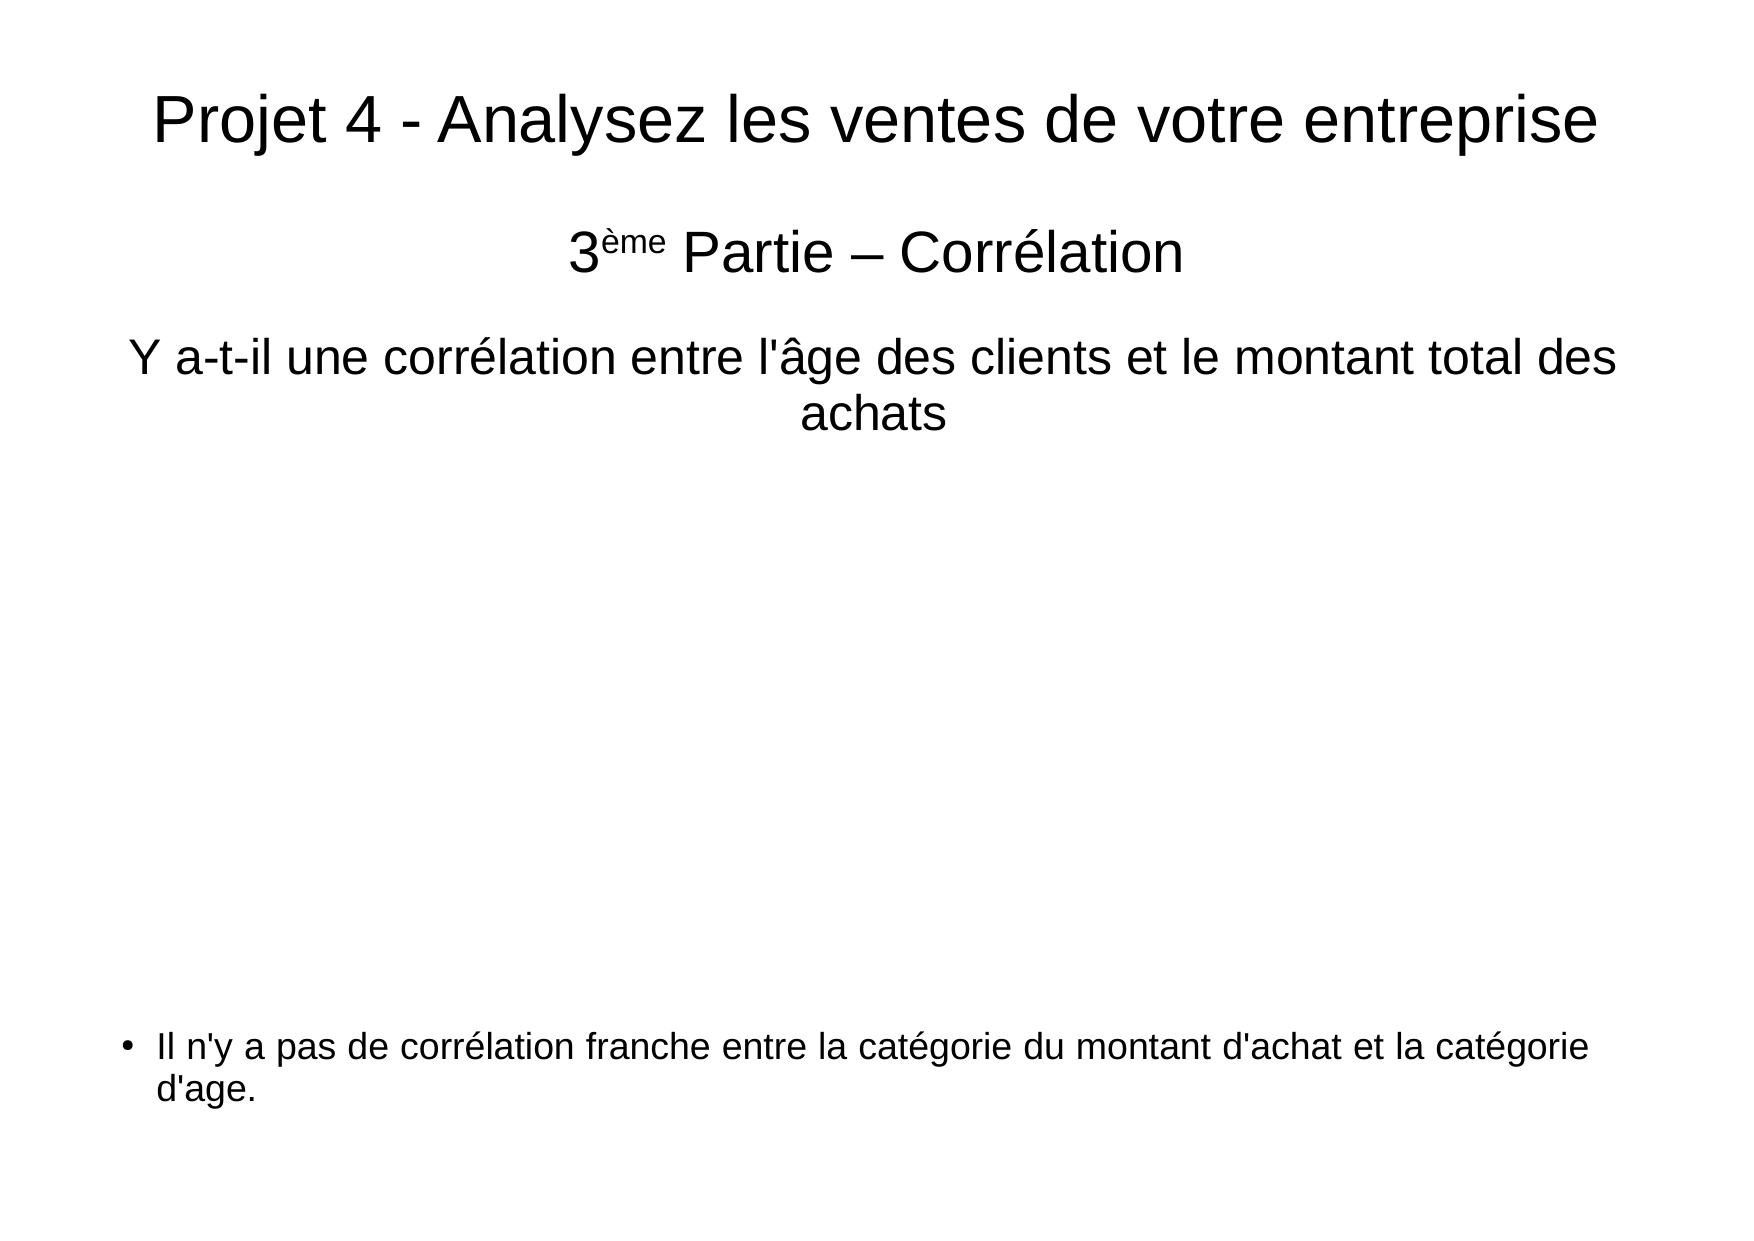

# Projet 4 - Analysez les ventes de votre entreprise
3ème Partie – Corrélation
Y a-t-il une corrélation entre l'âge des clients et le montant total des achats
Il n'y a pas de corrélation franche entre la catégorie du montant d'achat et la catégorie d'age.